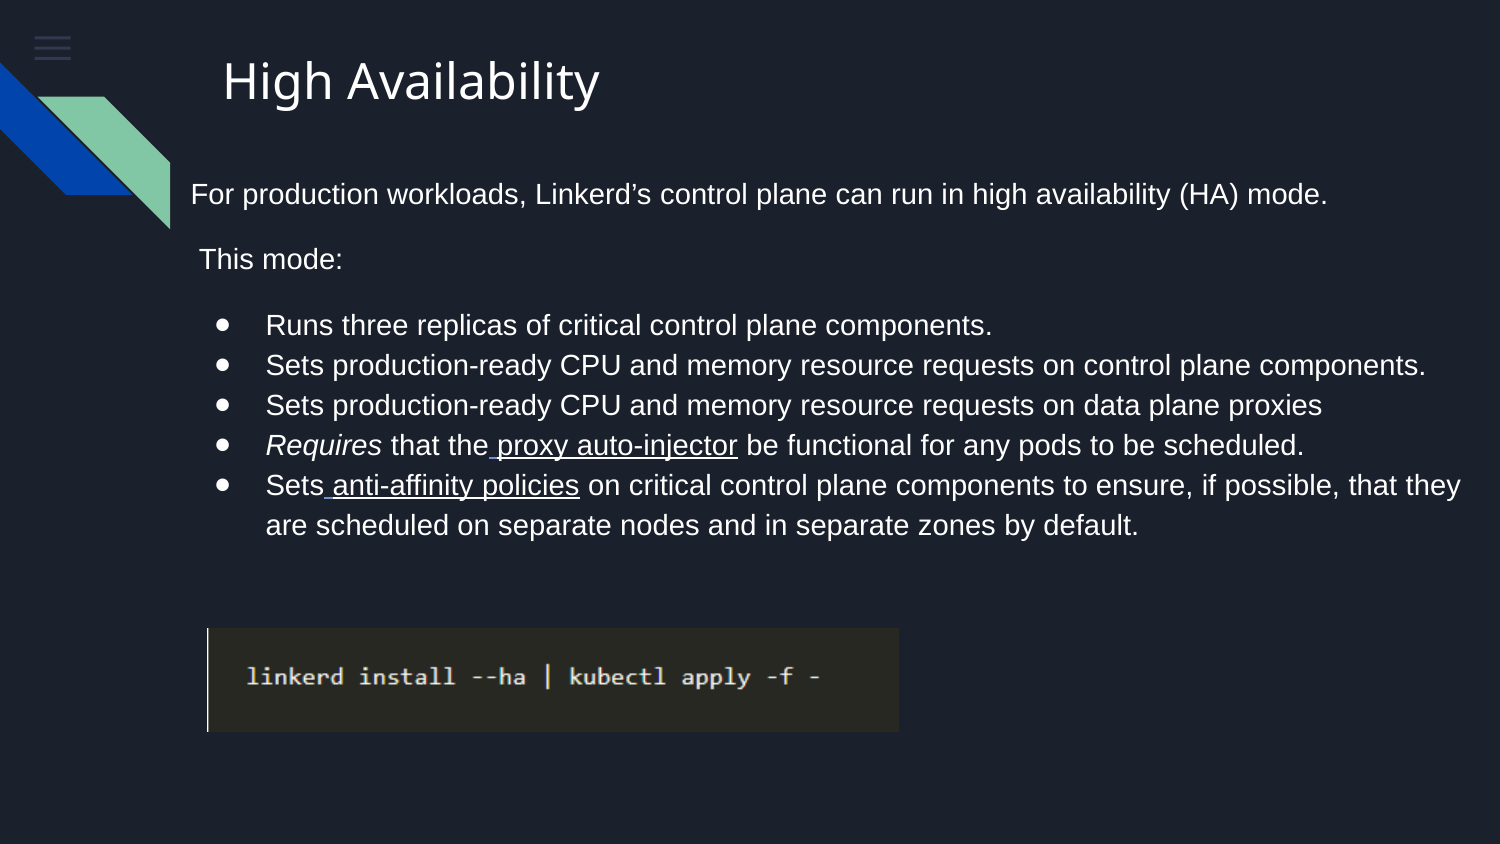

# High Availability
For production workloads, Linkerd’s control plane can run in high availability (HA) mode.
 This mode:
Runs three replicas of critical control plane components.
Sets production-ready CPU and memory resource requests on control plane components.
Sets production-ready CPU and memory resource requests on data plane proxies
Requires that the proxy auto-injector be functional for any pods to be scheduled.
Sets anti-affinity policies on critical control plane components to ensure, if possible, that they are scheduled on separate nodes and in separate zones by default.